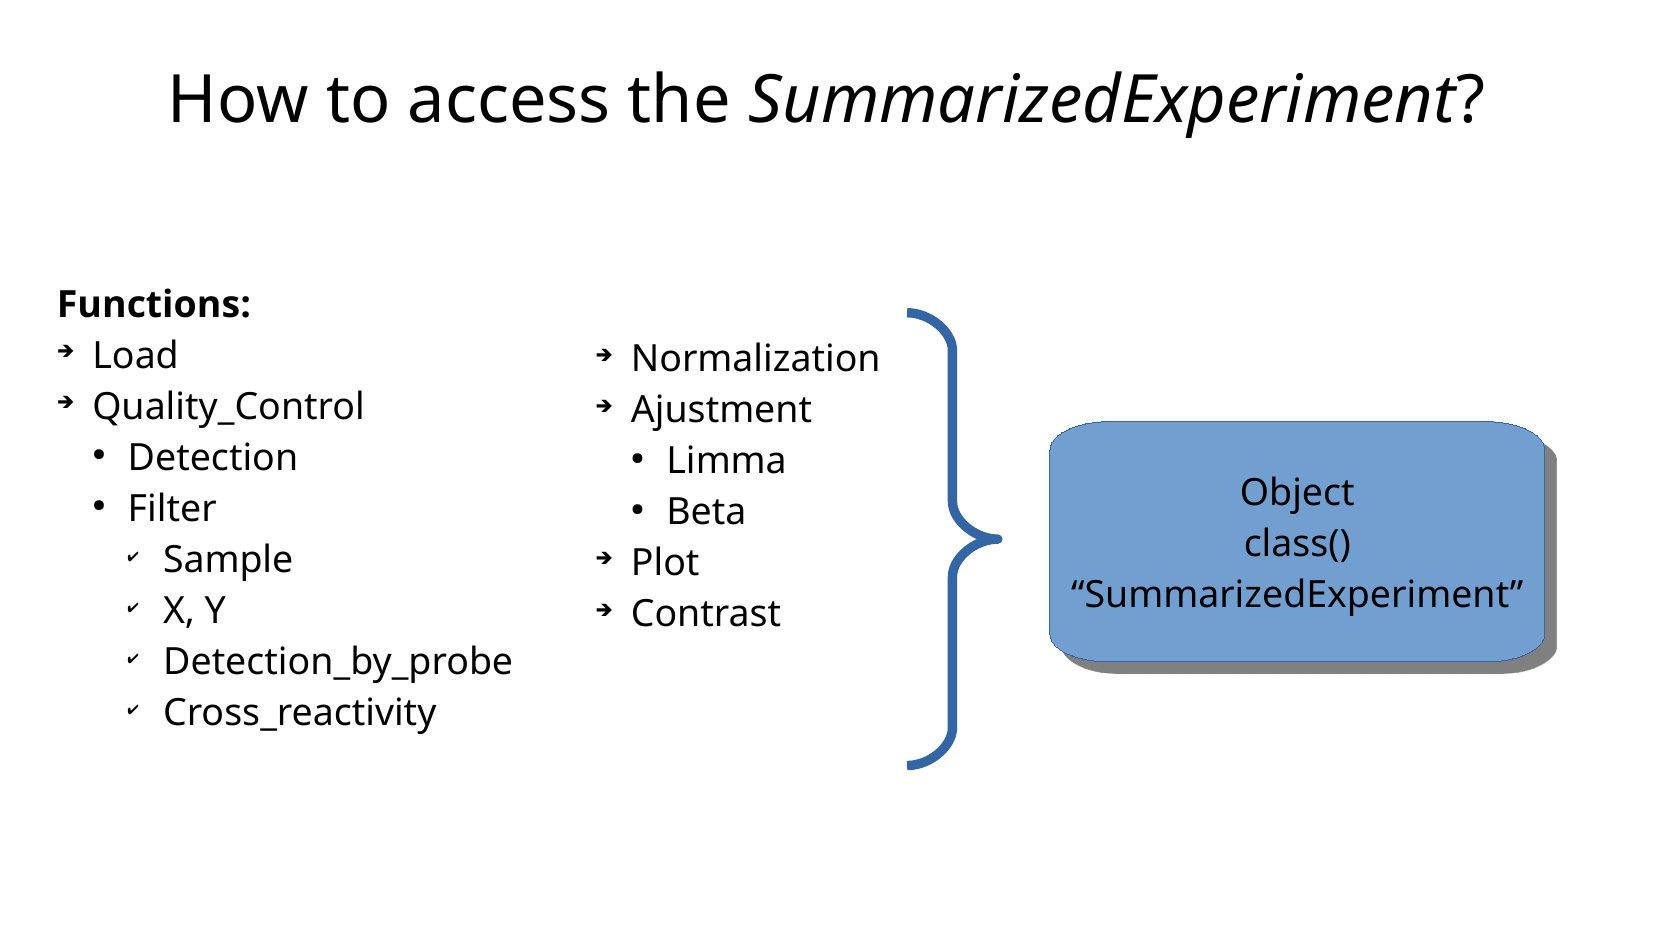

# How to access the SummarizedExperiment?
Functions:
Load
Quality_Control
Detection
Filter
Sample
X, Y
Detection_by_probe
Cross_reactivity
Normalization
Ajustment
Limma
Beta
Plot
Contrast
Object
class()
“SummarizedExperiment”